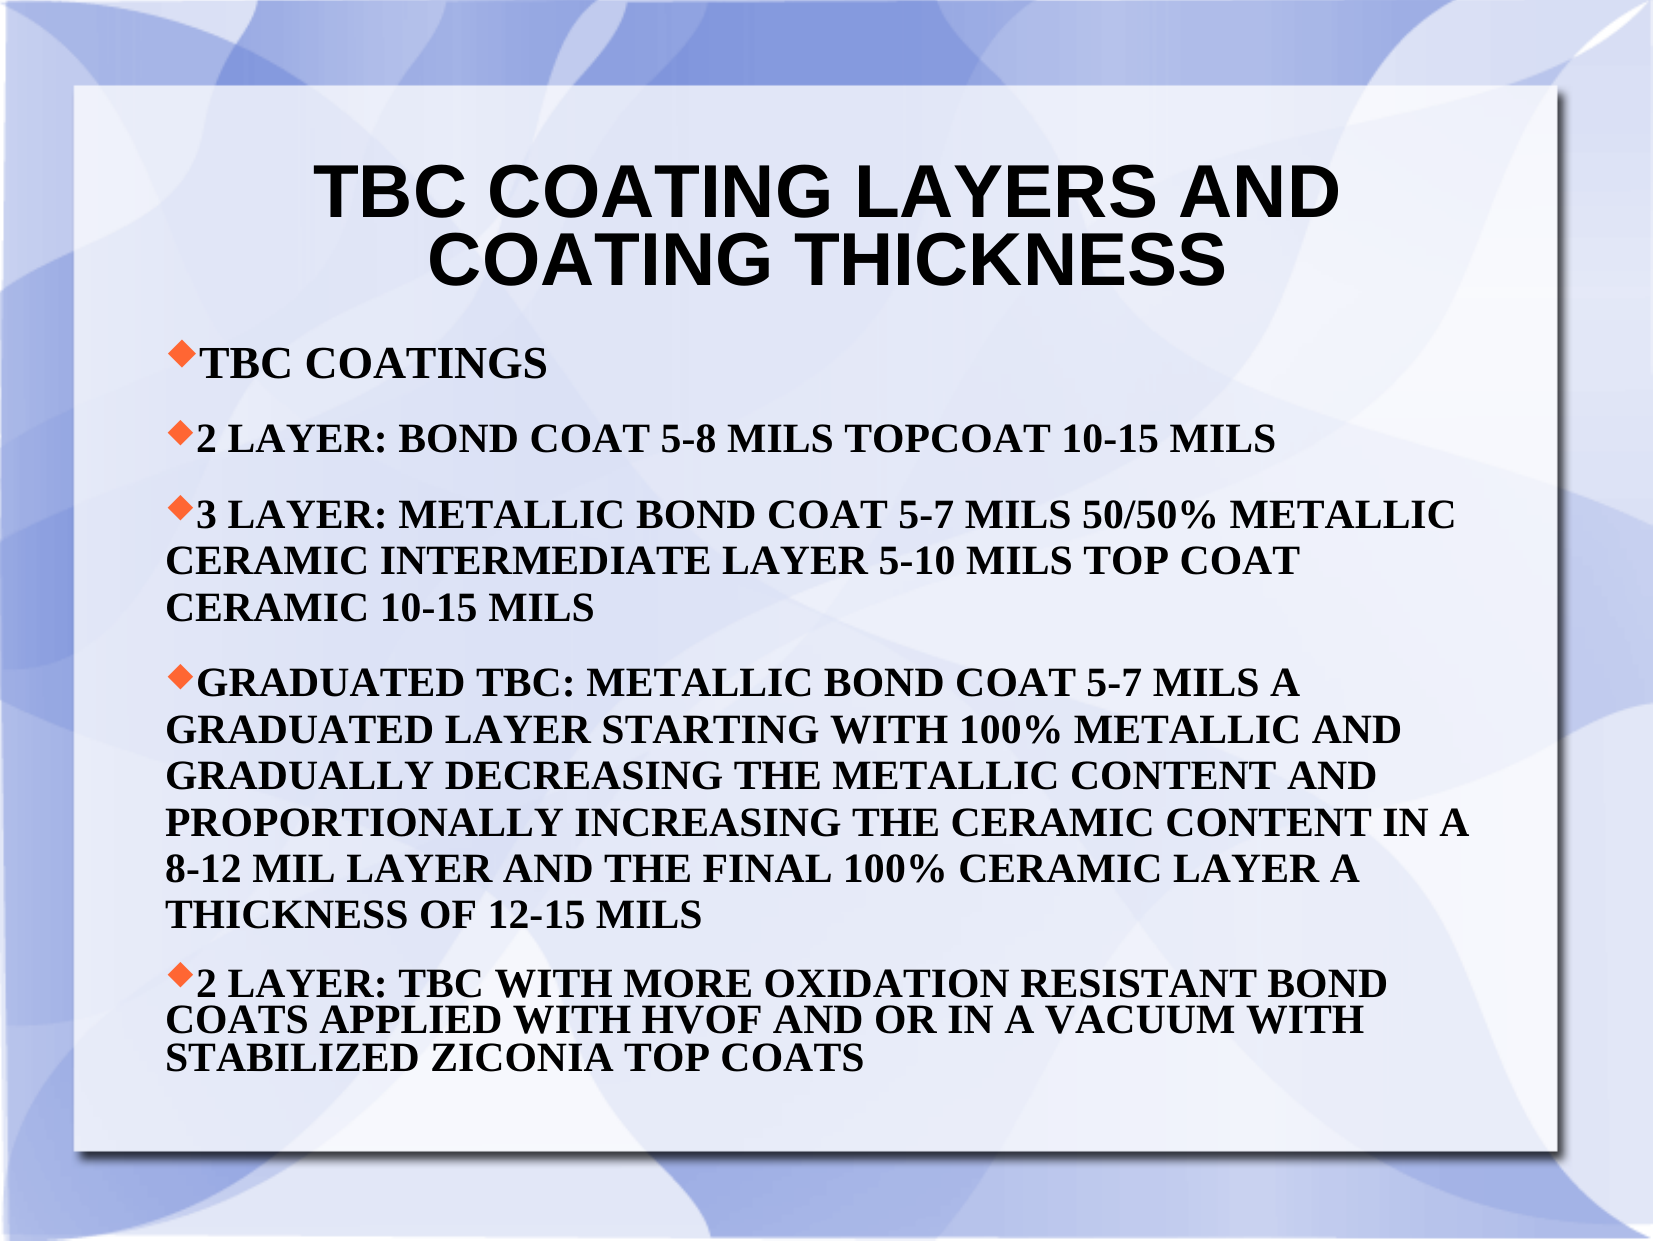

# TBC COATING LAYERS AND COATING THICKNESS
TBC COATINGS
2 LAYER: BOND COAT 5-8 MILS TOPCOAT 10-15 MILS
3 LAYER: METALLIC BOND COAT 5-7 MILS 50/50% METALLIC CERAMIC INTERMEDIATE LAYER 5-10 MILS TOP COAT CERAMIC 10-15 MILS
GRADUATED TBC: METALLIC BOND COAT 5-7 MILS A GRADUATED LAYER STARTING WITH 100% METALLIC AND GRADUALLY DECREASING THE METALLIC CONTENT AND PROPORTIONALLY INCREASING THE CERAMIC CONTENT IN A 8-12 MIL LAYER AND THE FINAL 100% CERAMIC LAYER A THICKNESS OF 12-15 MILS
2 LAYER: TBC WITH MORE OXIDATION RESISTANT BOND COATS APPLIED WITH HVOF AND OR IN A VACUUM WITH STABILIZED ZICONIA TOP COATS